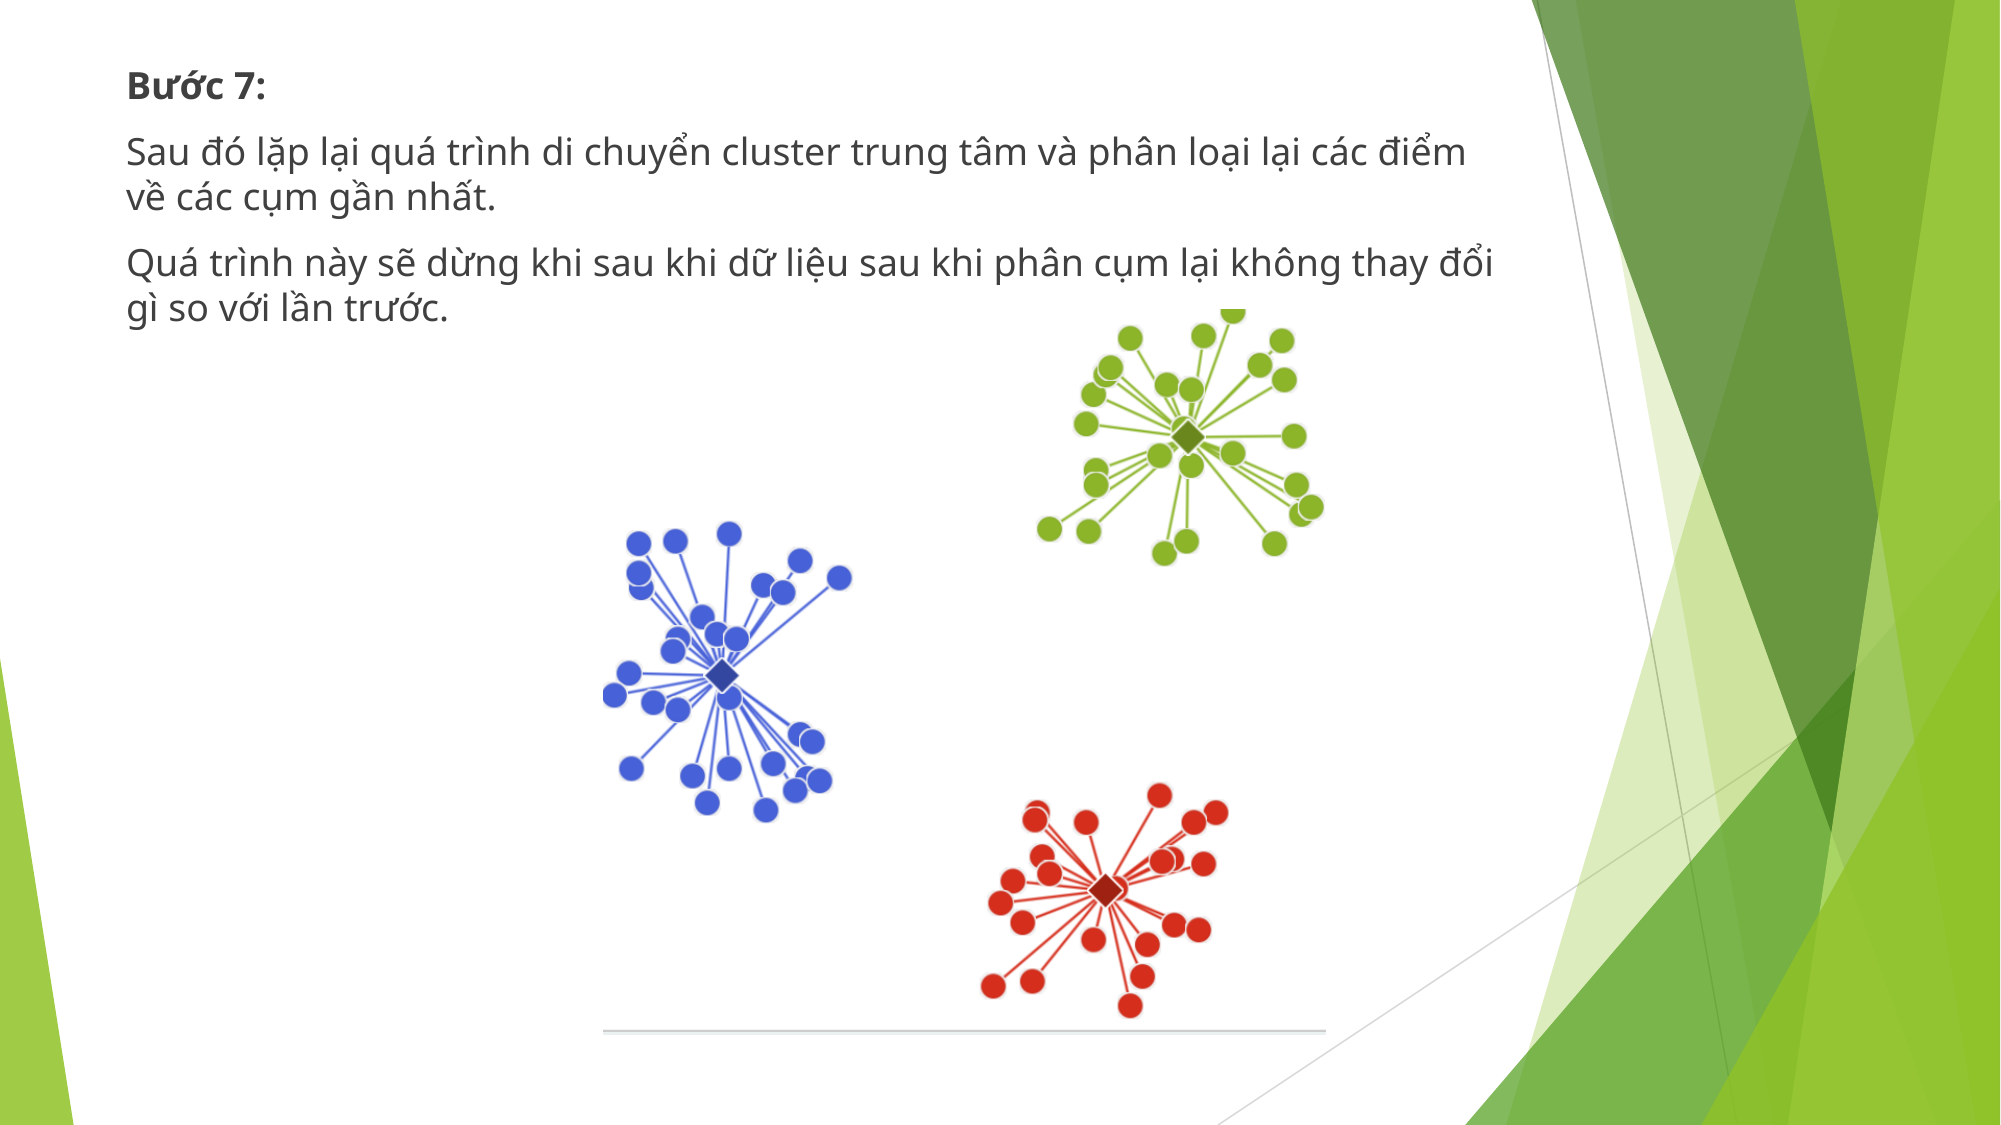

# Bước 7:
Sau đó lặp lại quá trình di chuyển cluster trung tâm và phân loại lại các điểm về các cụm gần nhất.
Quá trình này sẽ dừng khi sau khi dữ liệu sau khi phân cụm lại không thay đổi gì so với lần trước.